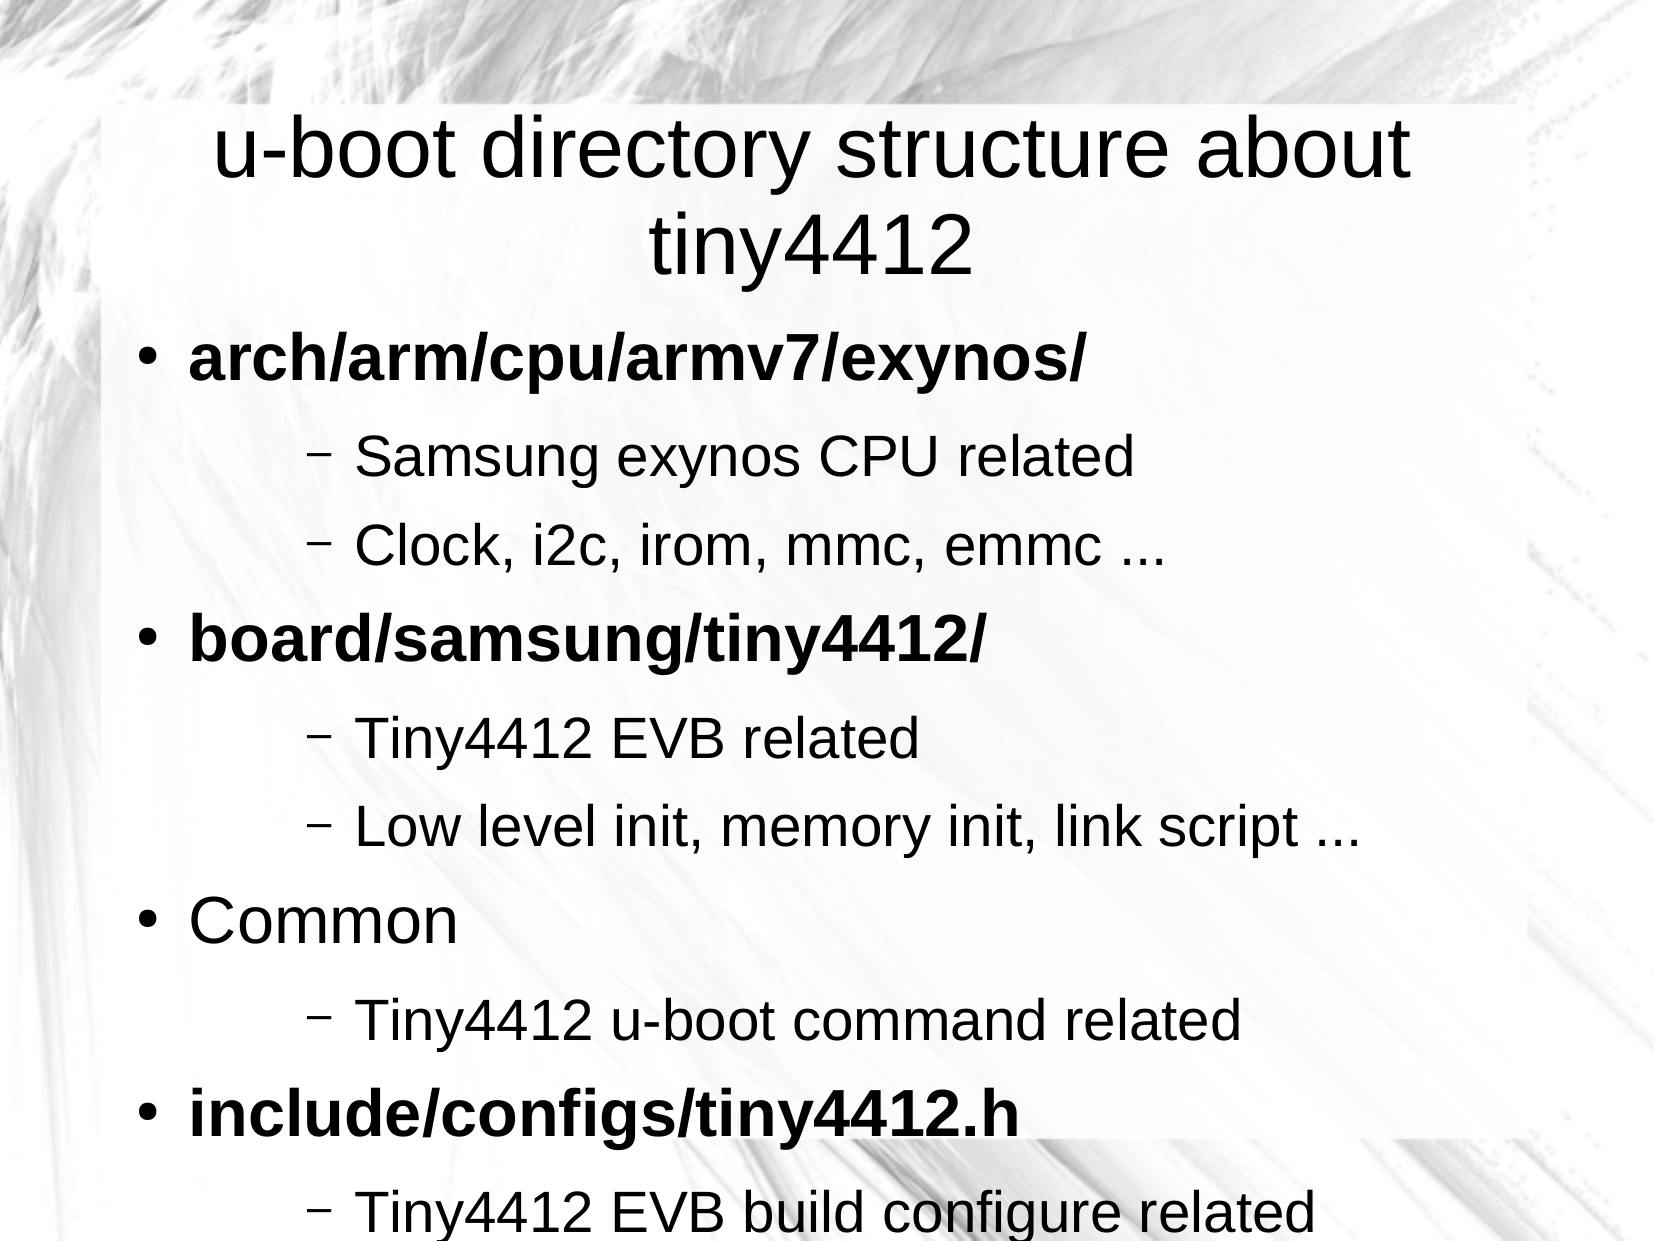

# u-boot directory structure about tiny4412
arch/arm/cpu/armv7/exynos/
Samsung exynos CPU related
Clock, i2c, irom, mmc, emmc ...
board/samsung/tiny4412/
Tiny4412 EVB related
Low level init, memory init, link script ...
Common
Tiny4412 u-boot command related
include/configs/tiny4412.h
Tiny4412 EVB build configure related